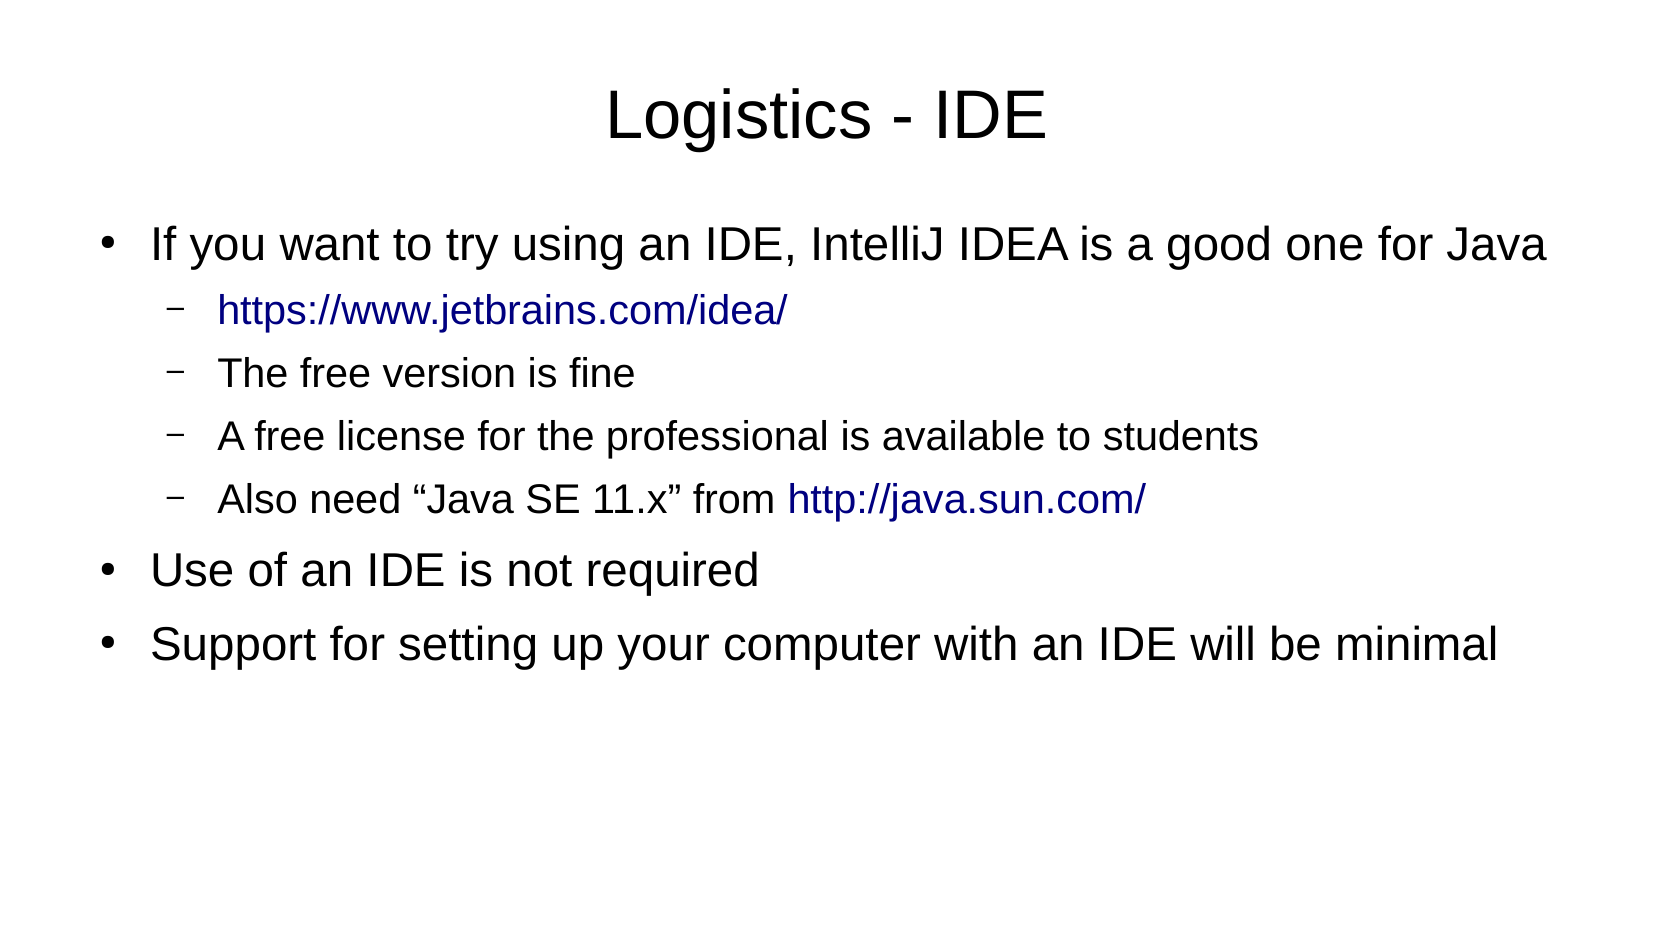

# Logistics - IDE
If you want to try using an IDE, IntelliJ IDEA is a good one for Java
https://www.jetbrains.com/idea/
The free version is fine
A free license for the professional is available to students
Also need “Java SE 11.x” from http://java.sun.com/
Use of an IDE is not required
Support for setting up your computer with an IDE will be minimal